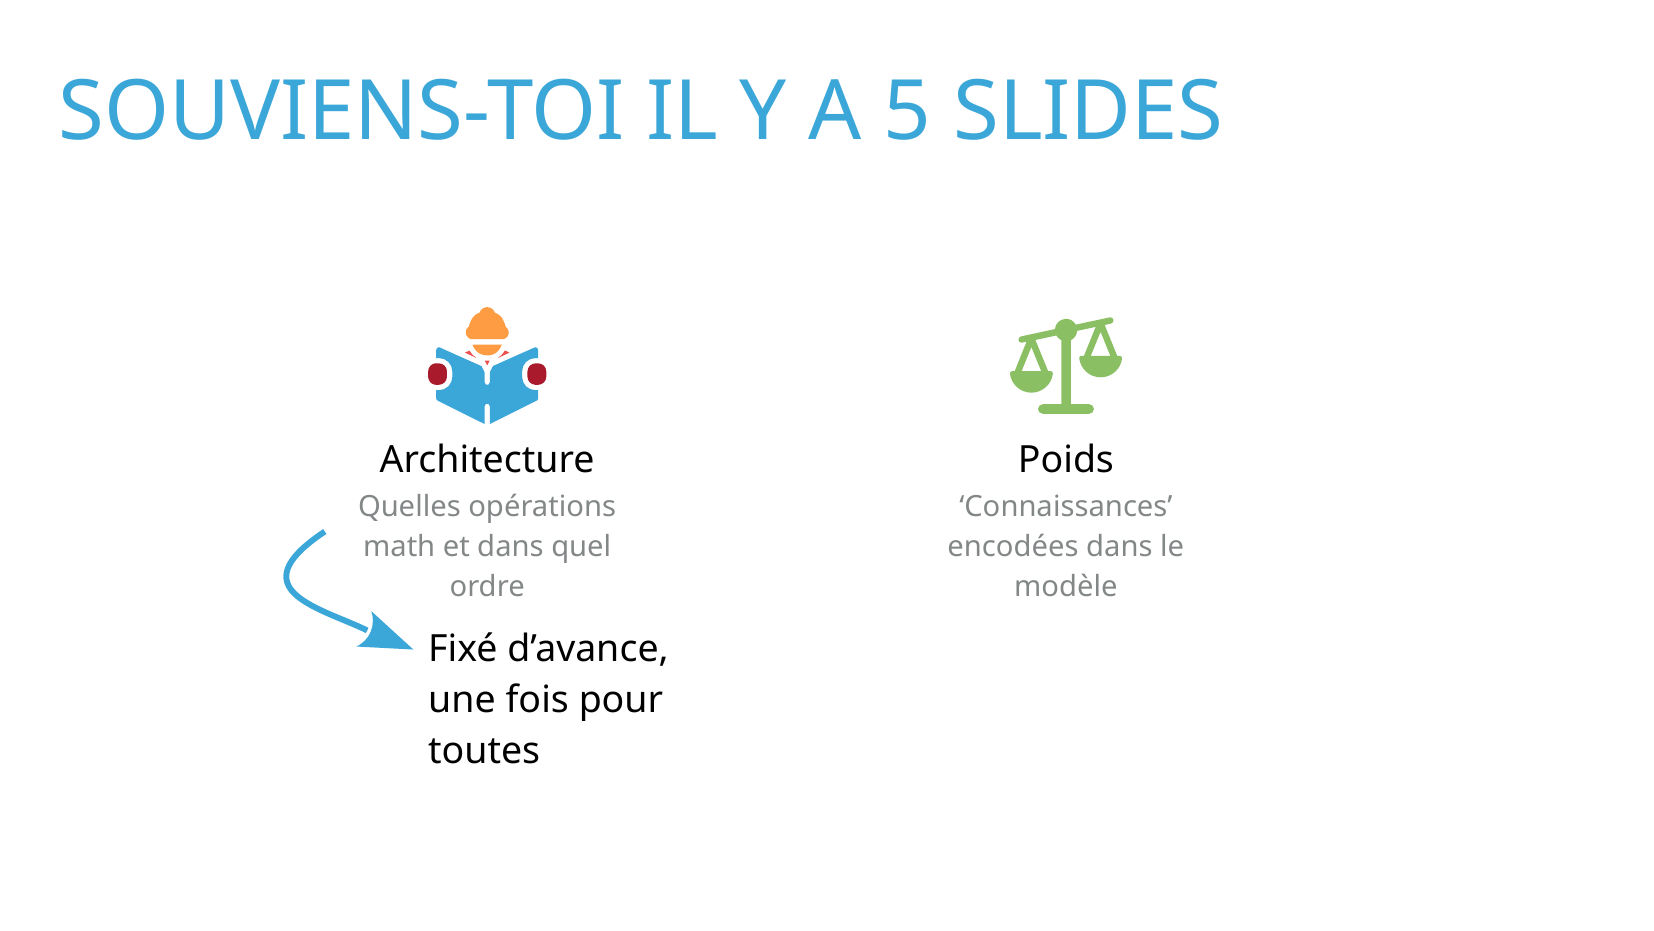

# Souviens-toi il y a 5 slides
Architecture
Quelles opérations math et dans quel ordre
Fixé d’avance,
une fois pour toutes
Poids
‘Connaissances’ encodées dans le modèle
Comment fait-on entrer les «connaissances» ?